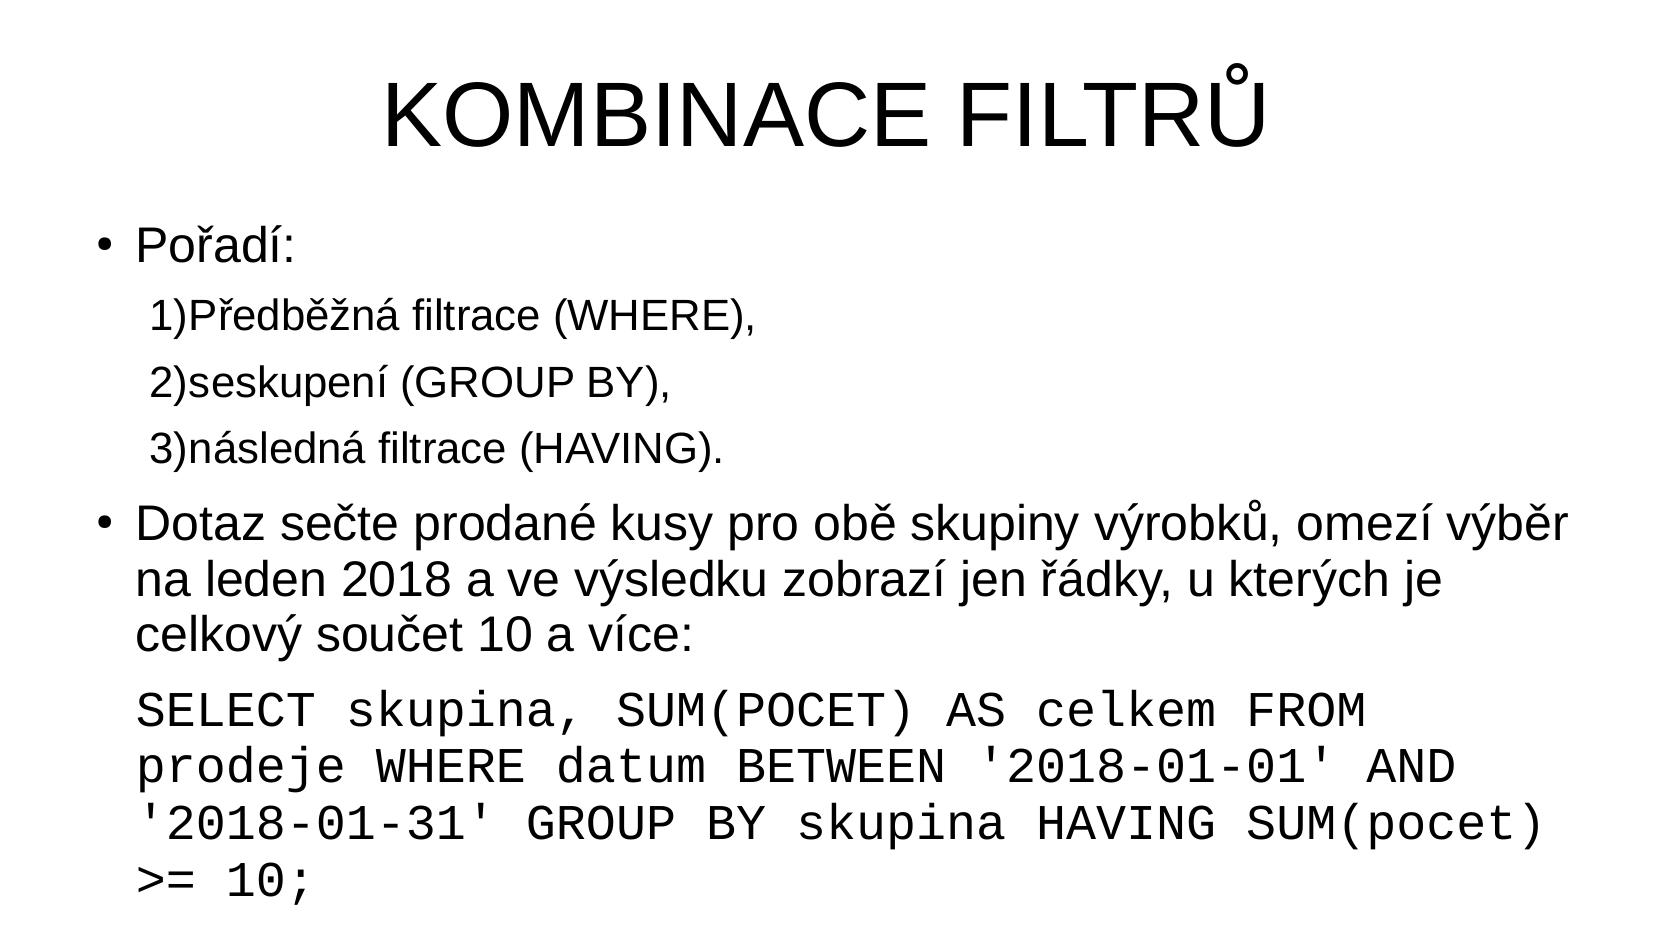

# KOMBINACE FILTRŮ
Pořadí:
Předběžná filtrace (WHERE),
seskupení (GROUP BY),
následná filtrace (HAVING).
Dotaz sečte prodané kusy pro obě skupiny výrobků, omezí výběr na leden 2018 a ve výsledku zobrazí jen řádky, u kterých je celkový součet 10 a více:
SELECT skupina, SUM(POCET) AS celkem FROM prodeje WHERE datum BETWEEN '2018-01-01' AND '2018-01-31' GROUP BY skupina HAVING SUM(pocet) >= 10;